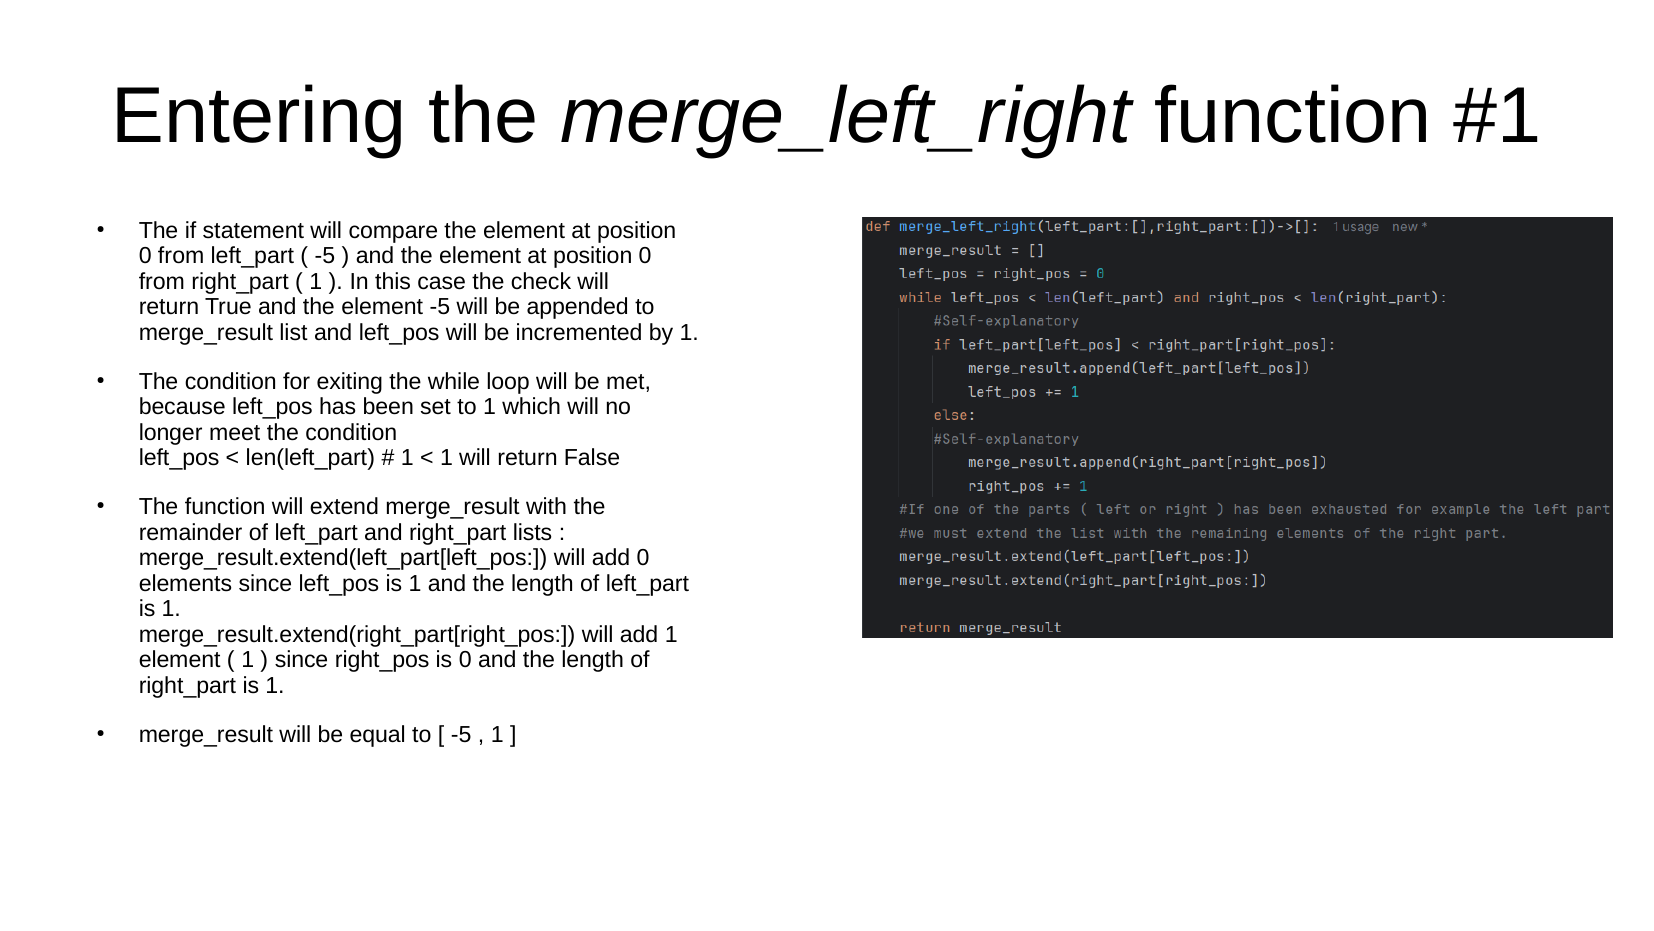

# Entering the merge_left_right function #1
The if statement will compare the element at position
0 from left_part ( -5 ) and the element at position 0
from right_part ( 1 ). In this case the check will
return True and the element -5 will be appended to
merge_result list and left_pos will be incremented by 1.
The condition for exiting the while loop will be met,
because left_pos has been set to 1 which will no
longer meet the condition
left_pos < len(left_part) # 1 < 1 will return False
The function will extend merge_result with the
remainder of left_part and right_part lists :
merge_result.extend(left_part[left_pos:]) will add 0
elements since left_pos is 1 and the length of left_part
is 1.
merge_result.extend(right_part[right_pos:]) will add 1
element ( 1 ) since right_pos is 0 and the length of
right_part is 1.
merge_result will be equal to [ -5 , 1 ]